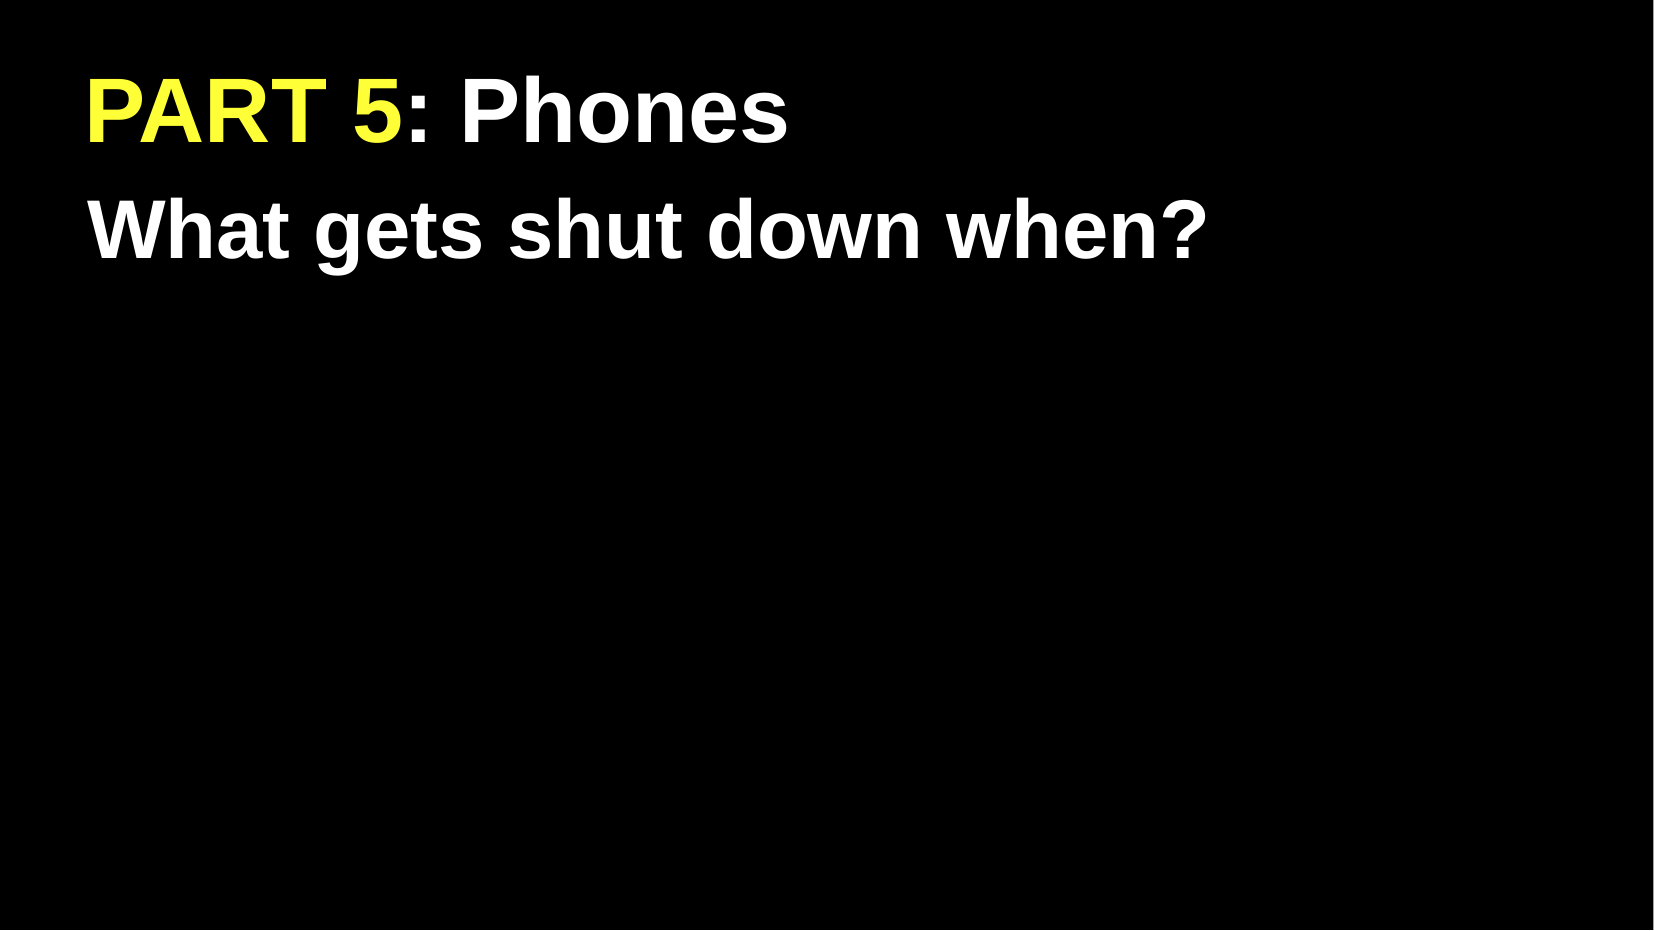

# PART 5: Phones
What gets shut down when?